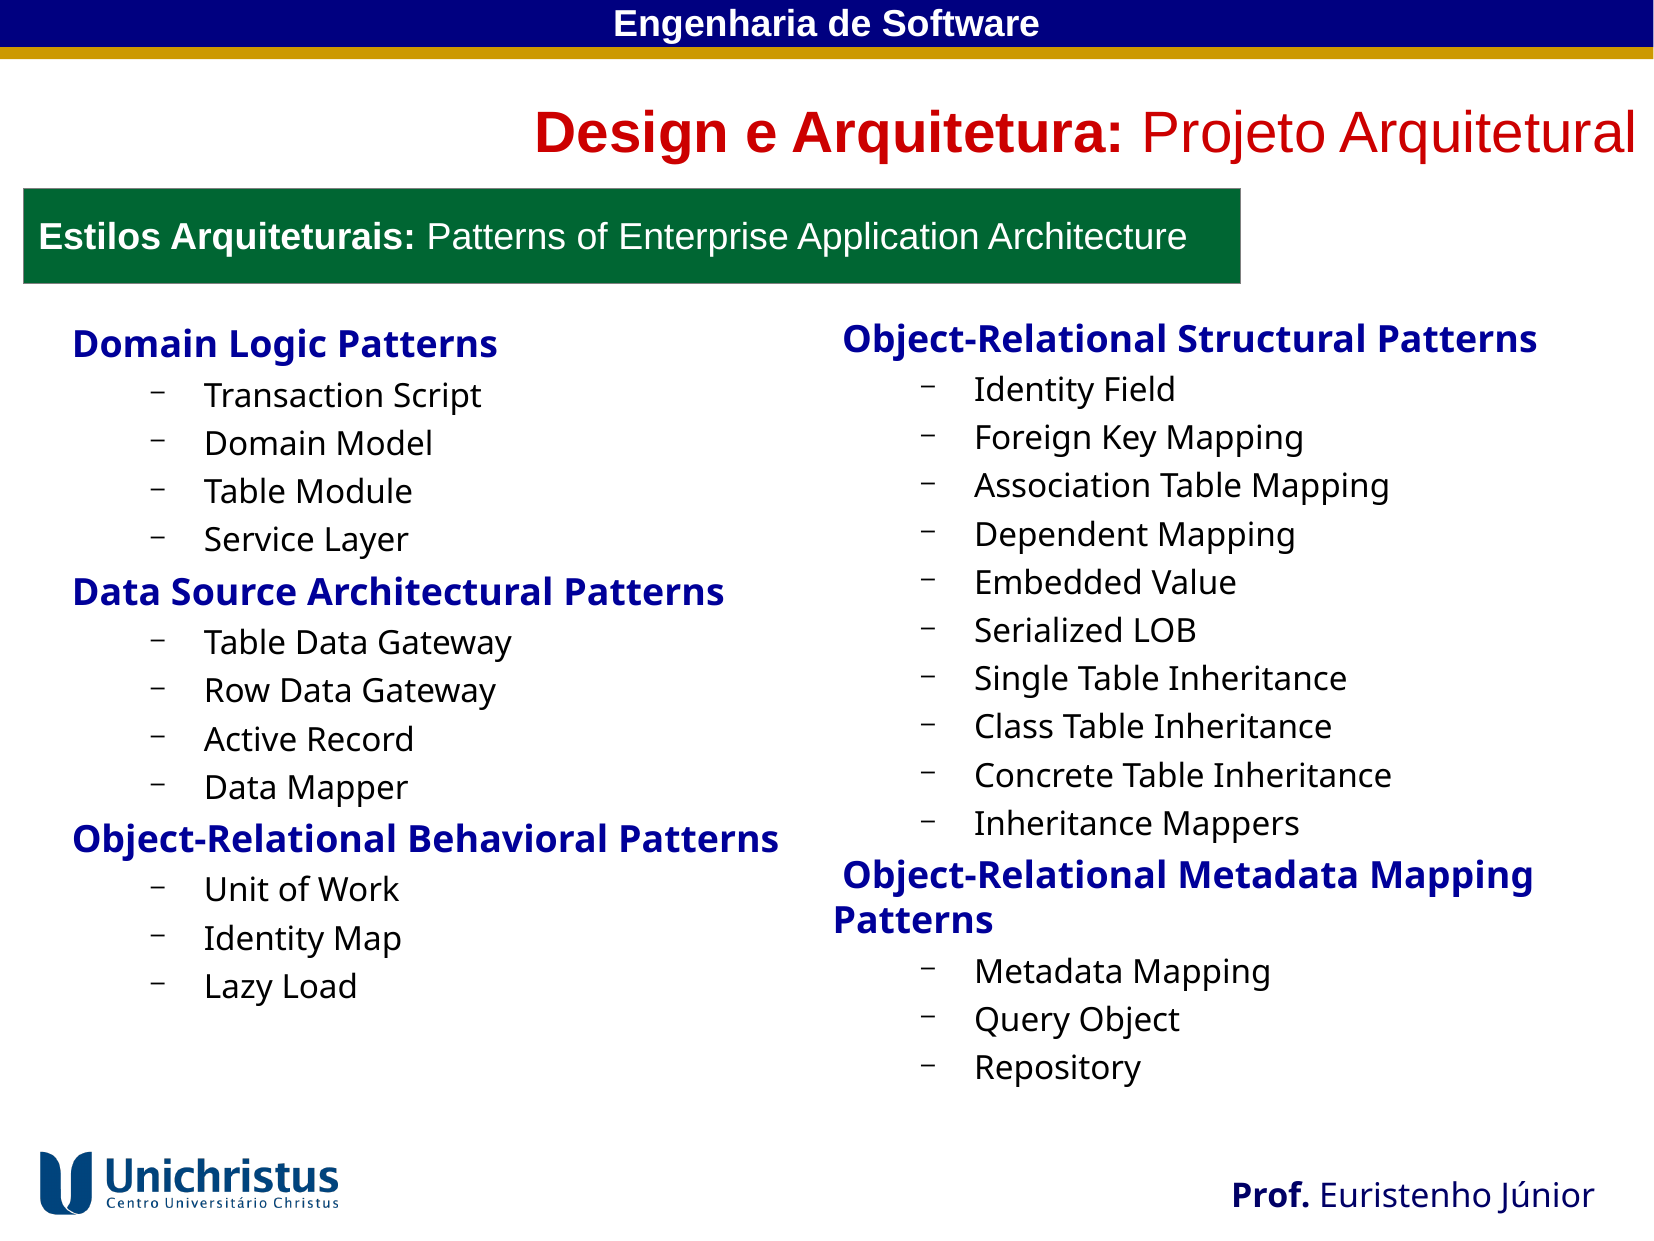

Engenharia de Software
Design e Arquitetura: Projeto Arquitetural
Estilos Arquiteturais: Patterns of Enterprise Application Architecture
Object-Relational Structural Patterns
Identity Field
Foreign Key Mapping
Association Table Mapping
Dependent Mapping
Embedded Value
Serialized LOB
Single Table Inheritance
Class Table Inheritance
Concrete Table Inheritance
Inheritance Mappers
Object-Relational Metadata Mapping Patterns
Metadata Mapping
Query Object
Repository
Domain Logic Patterns
Transaction Script
Domain Model
Table Module
Service Layer
Data Source Architectural Patterns
Table Data Gateway
Row Data Gateway
Active Record
Data Mapper
Object-Relational Behavioral Patterns
Unit of Work
Identity Map
Lazy Load
Prof. Euristenho Júnior